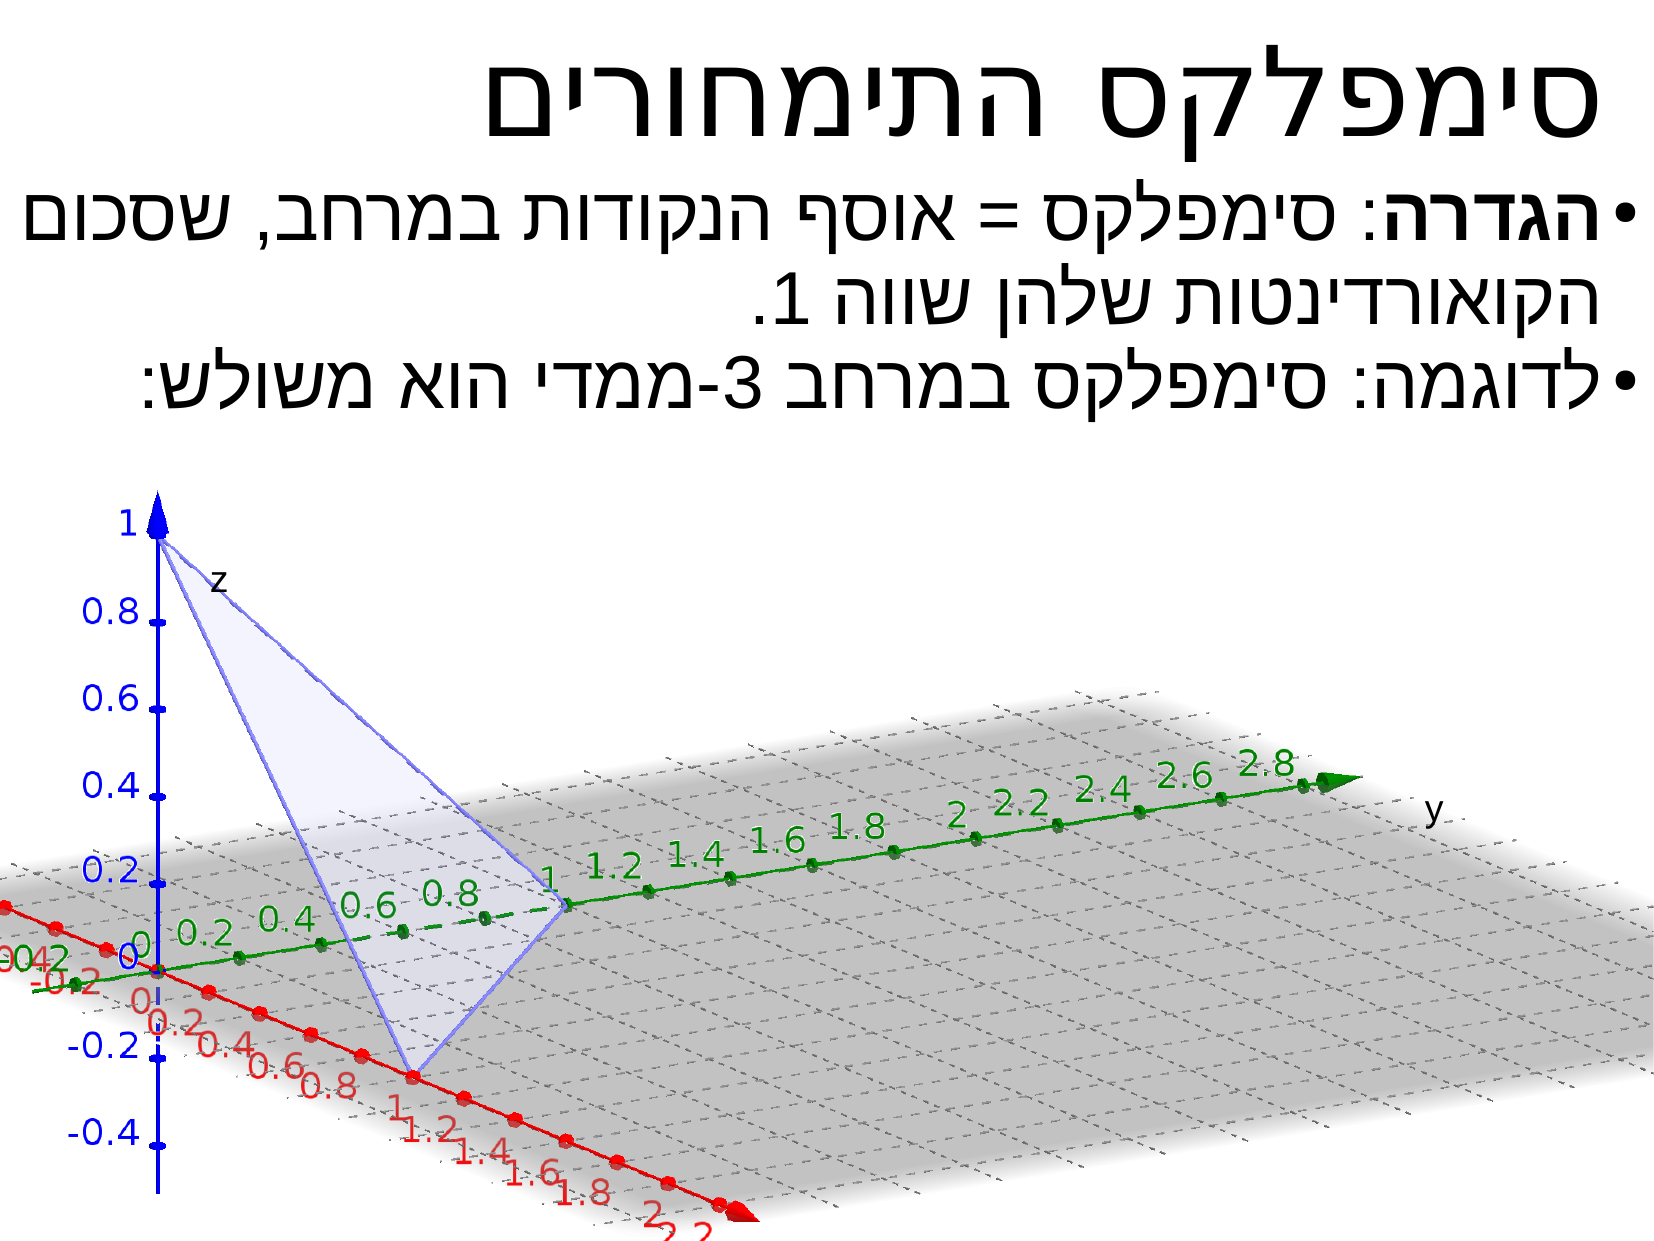

# סימפלקס התימחורים
הגדרה: סימפלקס = אוסף הנקודות במרחב, שסכום הקואורדינטות שלהן שווה 1.
לדוגמה: סימפלקס במרחב 3-ממדי הוא משולש:
z
y
x